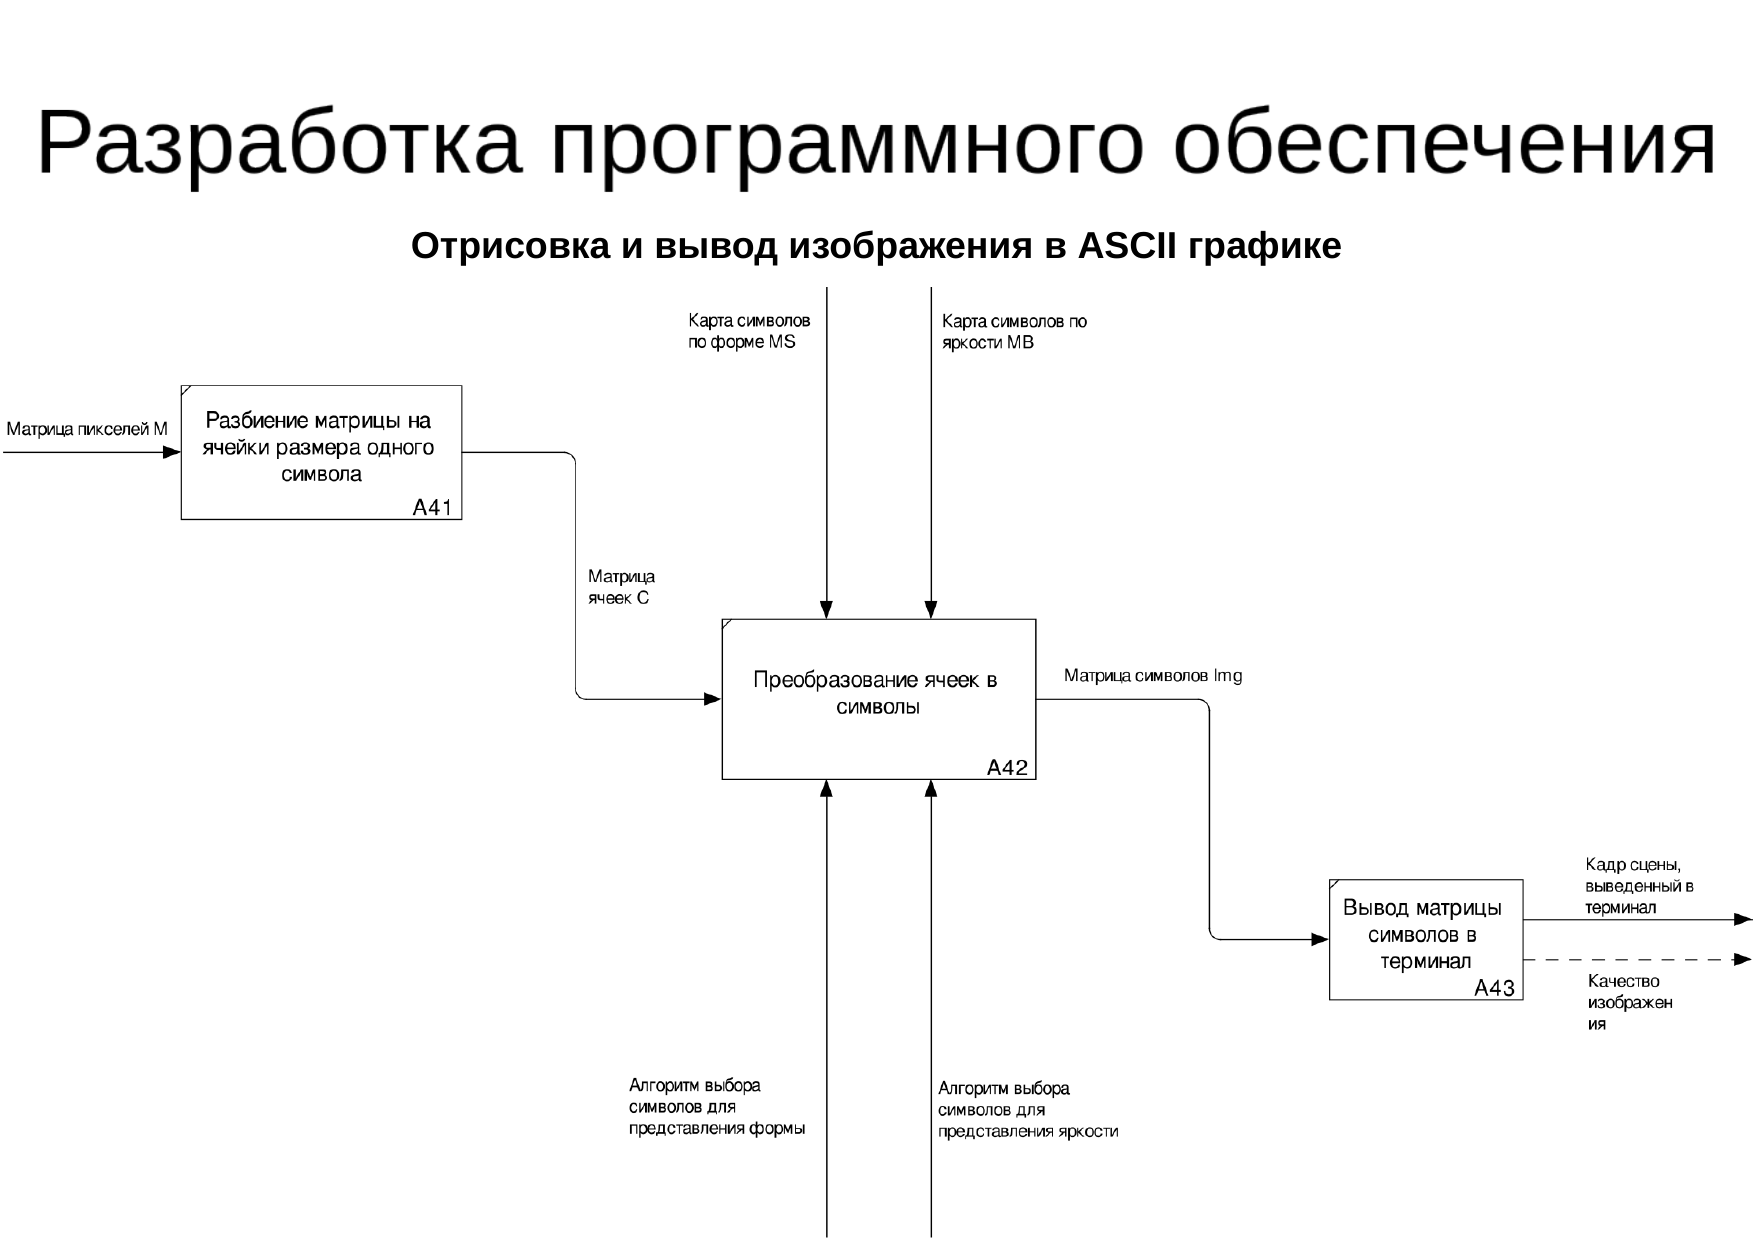

Отрисовка и вывод изображения в ASCII графике